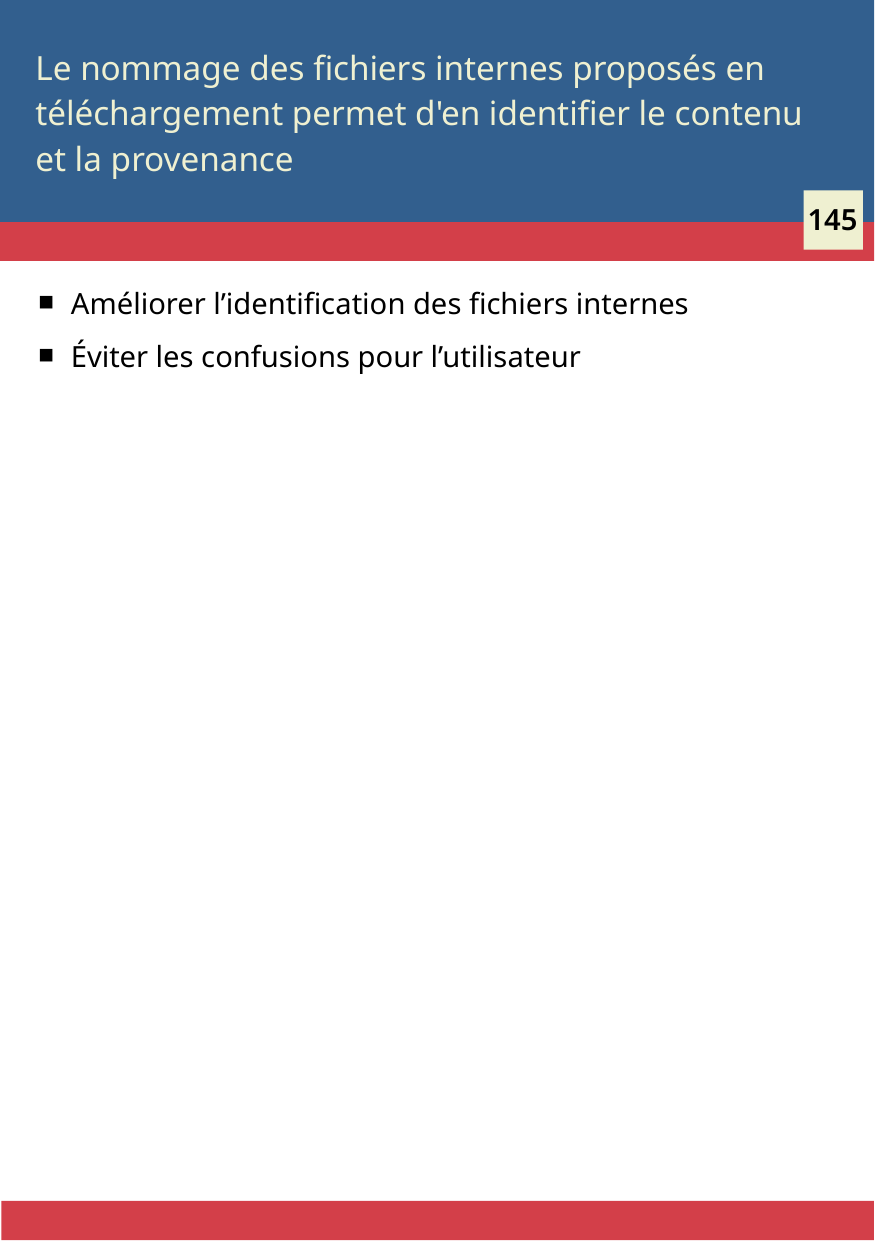

# Le nommage des fichiers internes proposés en téléchargement permet d'en identifier le contenu et la provenance
145
Améliorer l’identification des fichiers internes
Éviter les confusions pour l’utilisateur